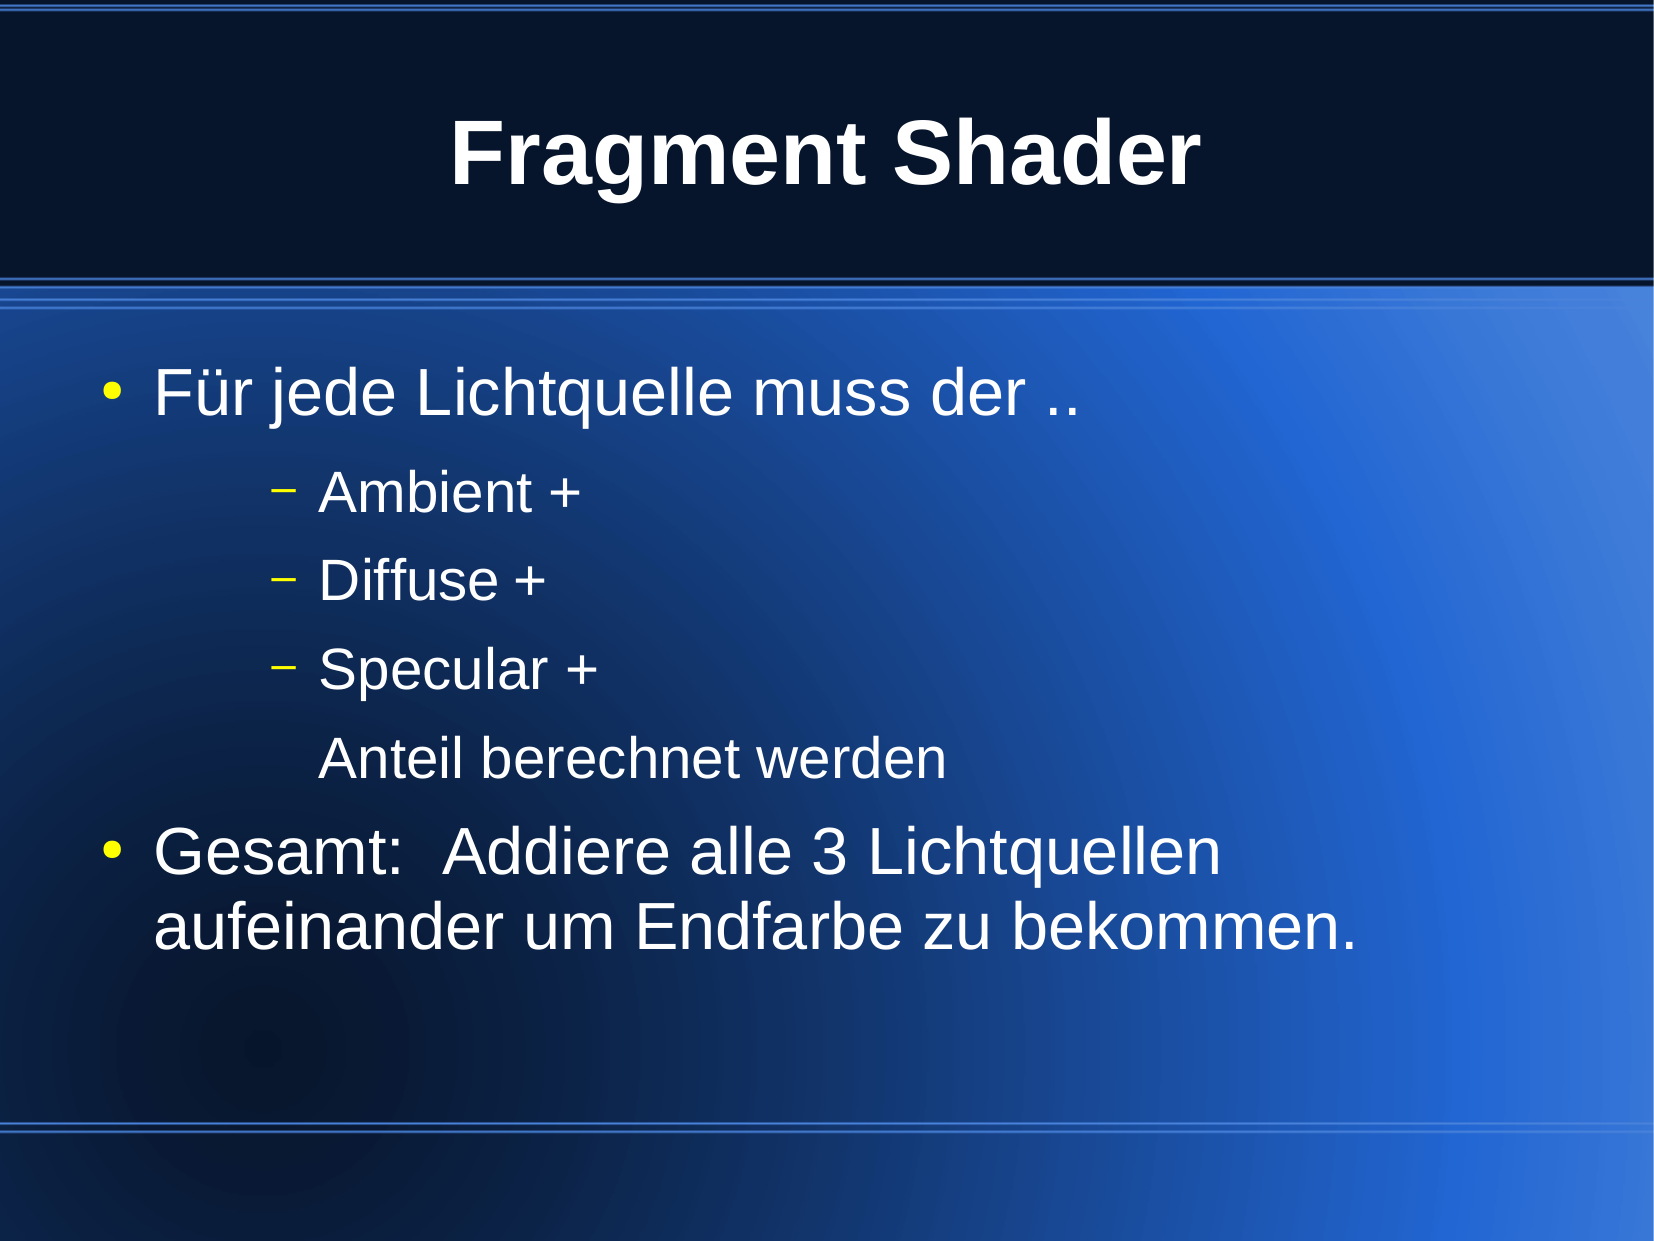

# Fragment Shader
Für jede Lichtquelle muss der ..
Ambient +
Diffuse	+
Specular +
Anteil berechnet werden
Gesamt: Addiere alle 3 Lichtquellen aufeinander um Endfarbe zu bekommen.